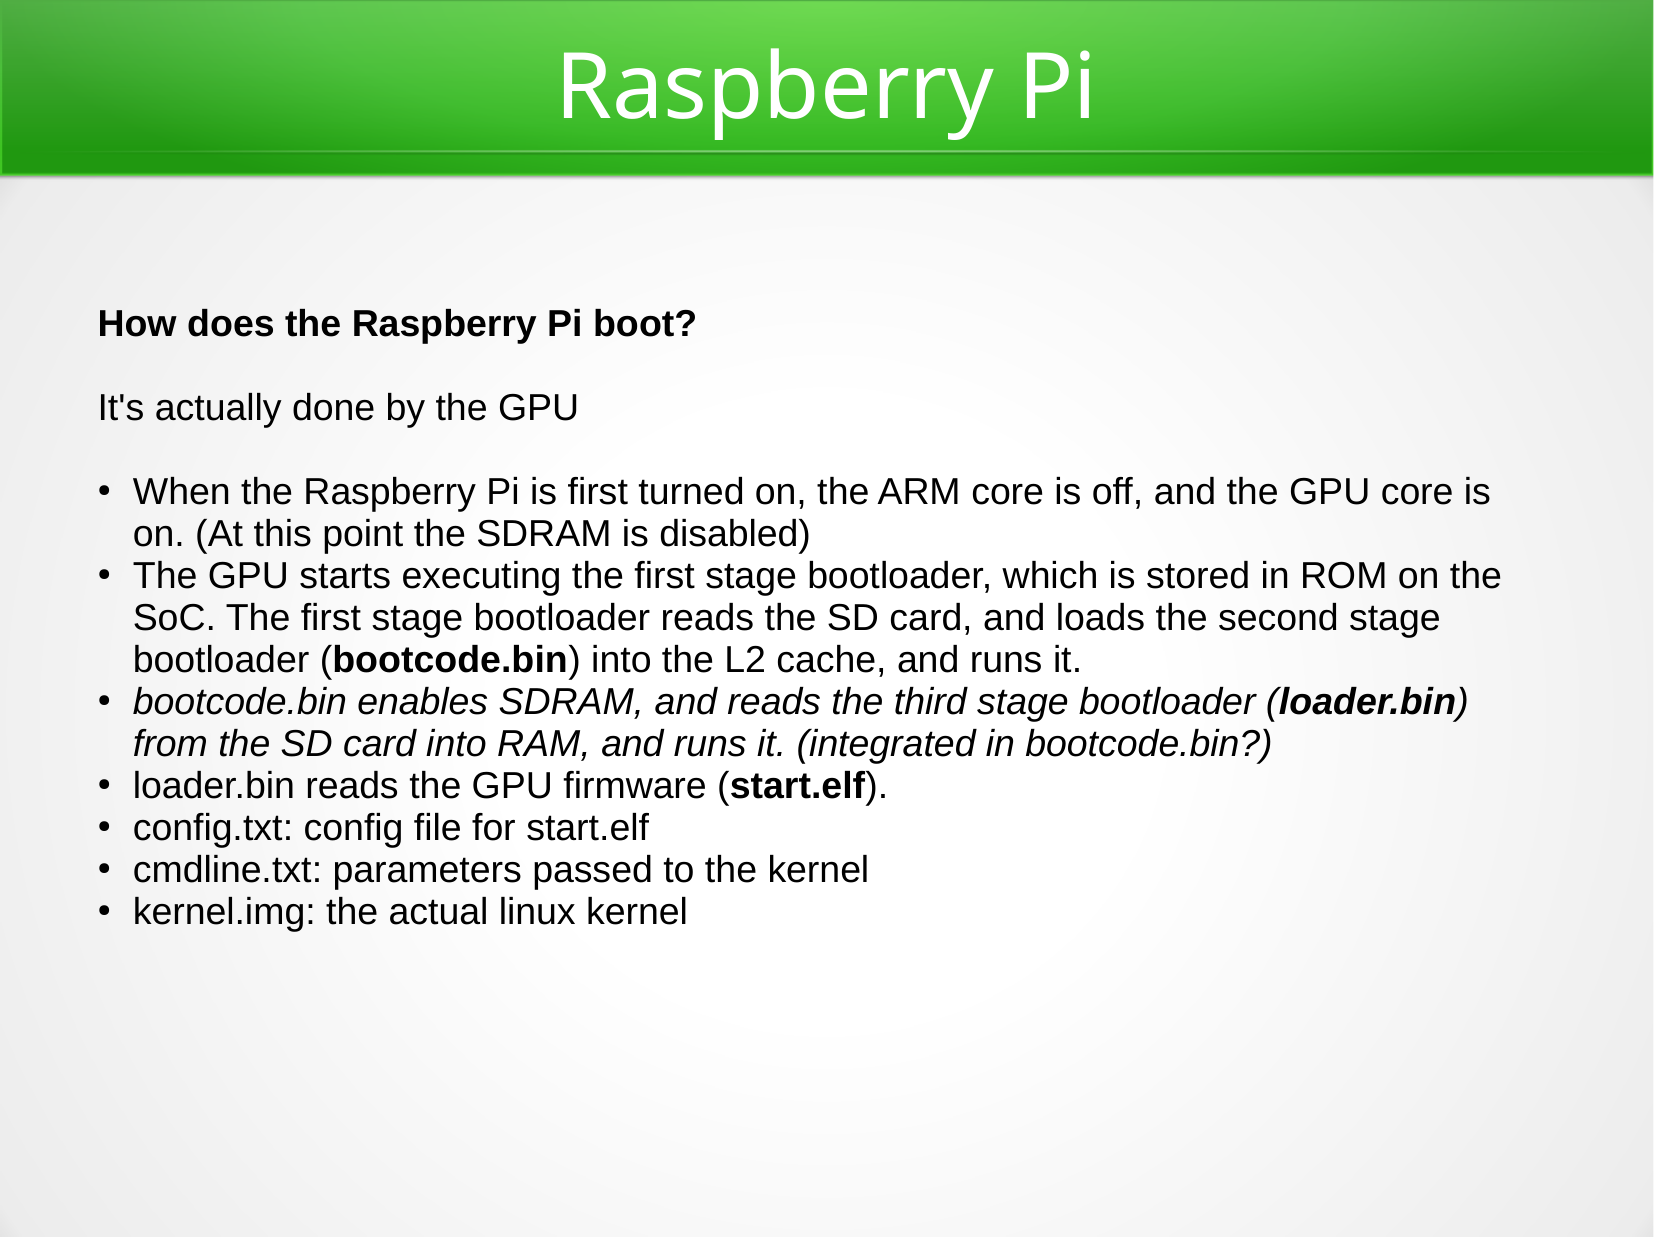

# Raspberry Pi
How does the Raspberry Pi boot?
It's actually done by the GPU
When the Raspberry Pi is first turned on, the ARM core is off, and the GPU core is on. (At this point the SDRAM is disabled)
The GPU starts executing the first stage bootloader, which is stored in ROM on the SoC. The first stage bootloader reads the SD card, and loads the second stage bootloader (bootcode.bin) into the L2 cache, and runs it.
bootcode.bin enables SDRAM, and reads the third stage bootloader (loader.bin) from the SD card into RAM, and runs it. (integrated in bootcode.bin?)
loader.bin reads the GPU firmware (start.elf).
config.txt: config file for start.elf
cmdline.txt: parameters passed to the kernel
kernel.img: the actual linux kernel